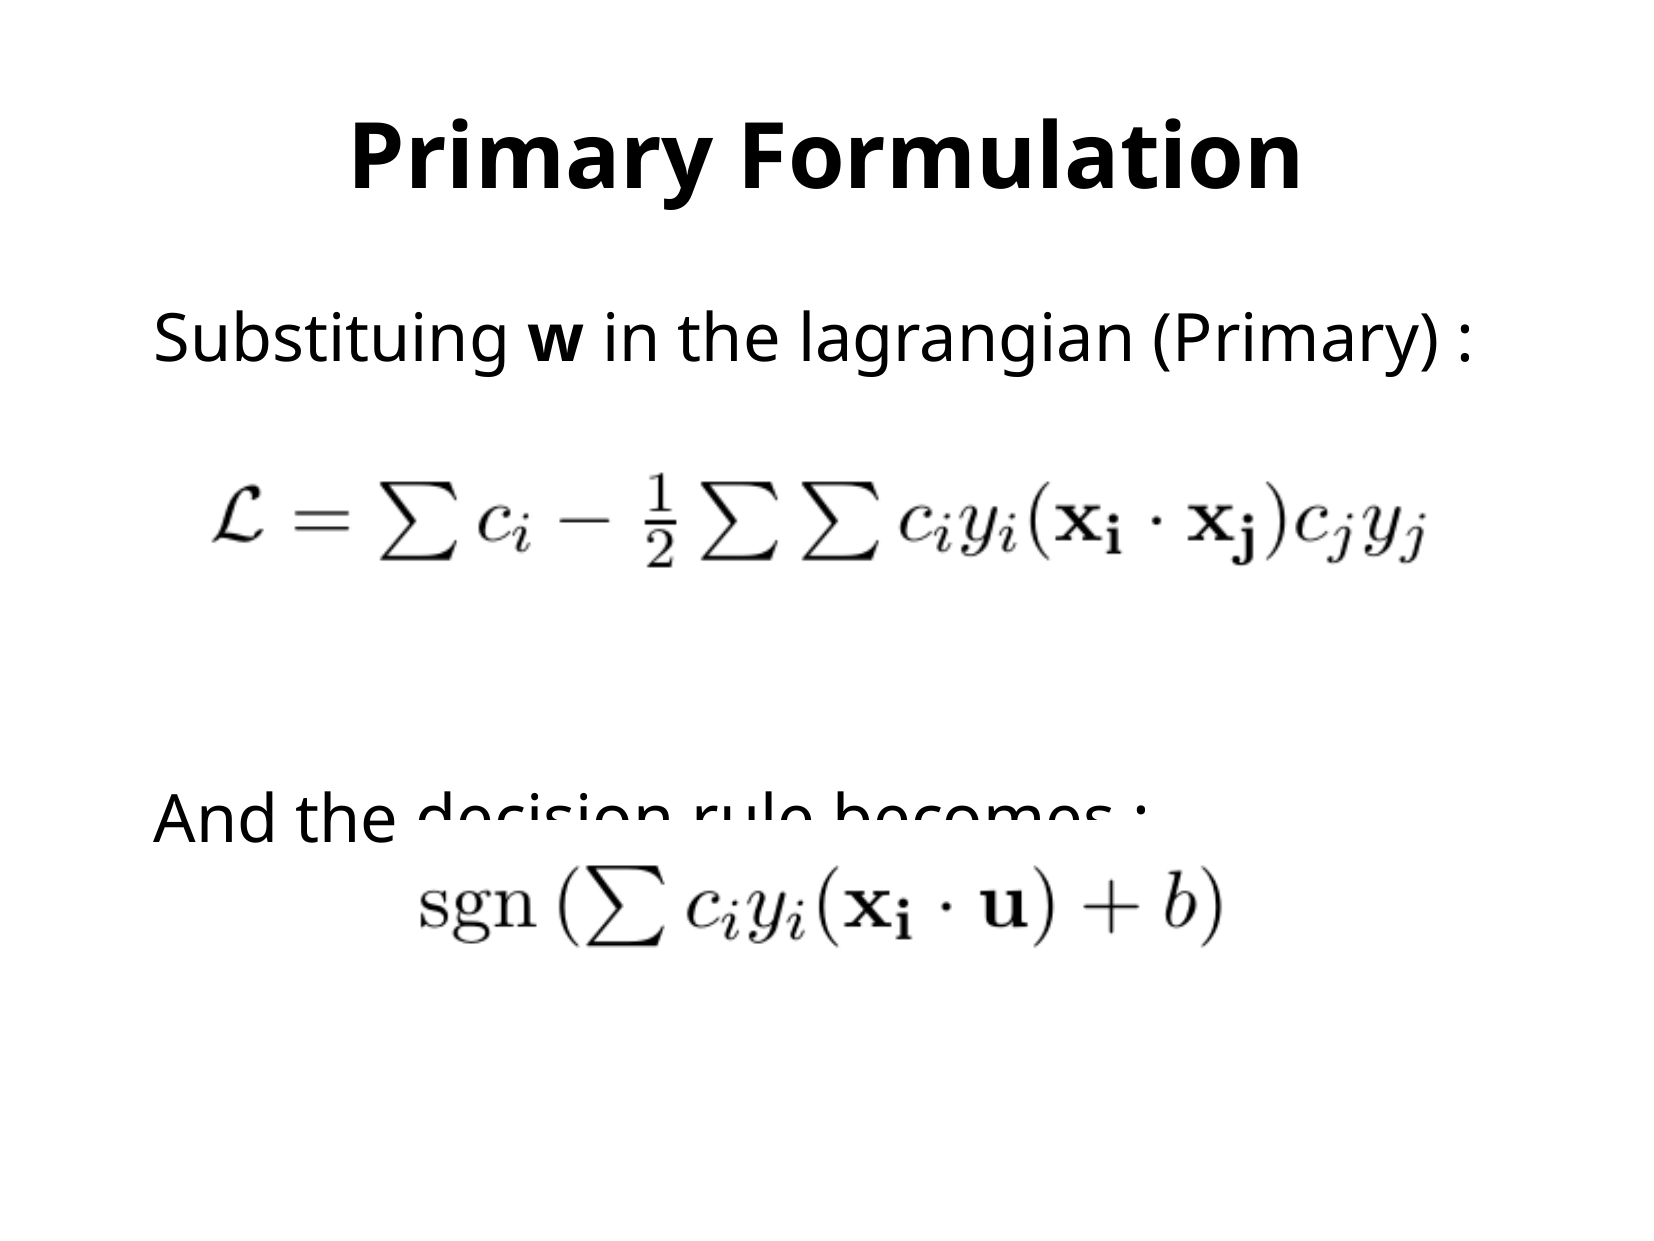

# Primary Formulation
Substituing w in the lagrangian (Primary) :
And the decision rule becomes :